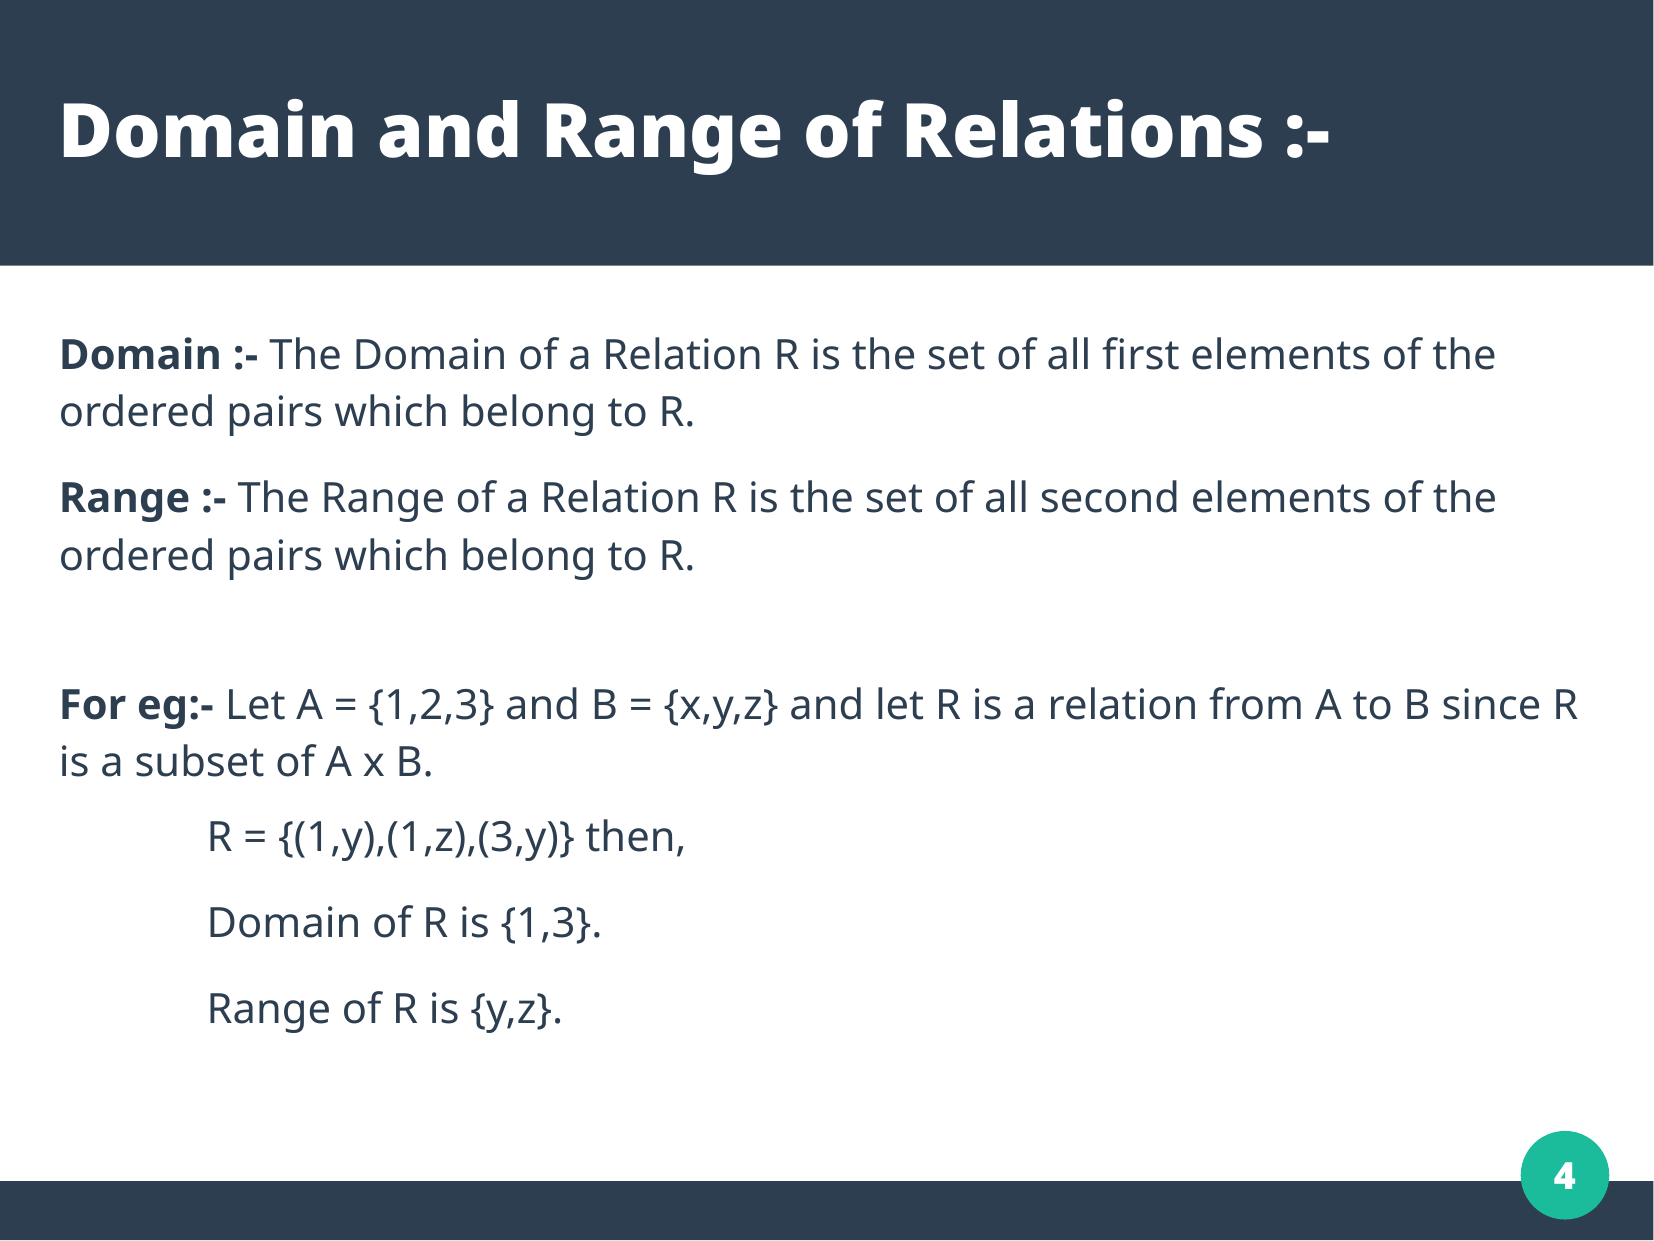

# Domain and Range of Relations :-
Domain :- The Domain of a Relation R is the set of all first elements of the ordered pairs which belong to R.
Range :- The Range of a Relation R is the set of all second elements of the ordered pairs which belong to R.
For eg:- Let A = {1,2,3} and B = {x,y,z} and let R is a relation from A to B since R is a subset of A x B.
 		R = {(1,y),(1,z),(3,y)} then,
 		Domain of R is {1,3}.
 		Range of R is {y,z}.
4